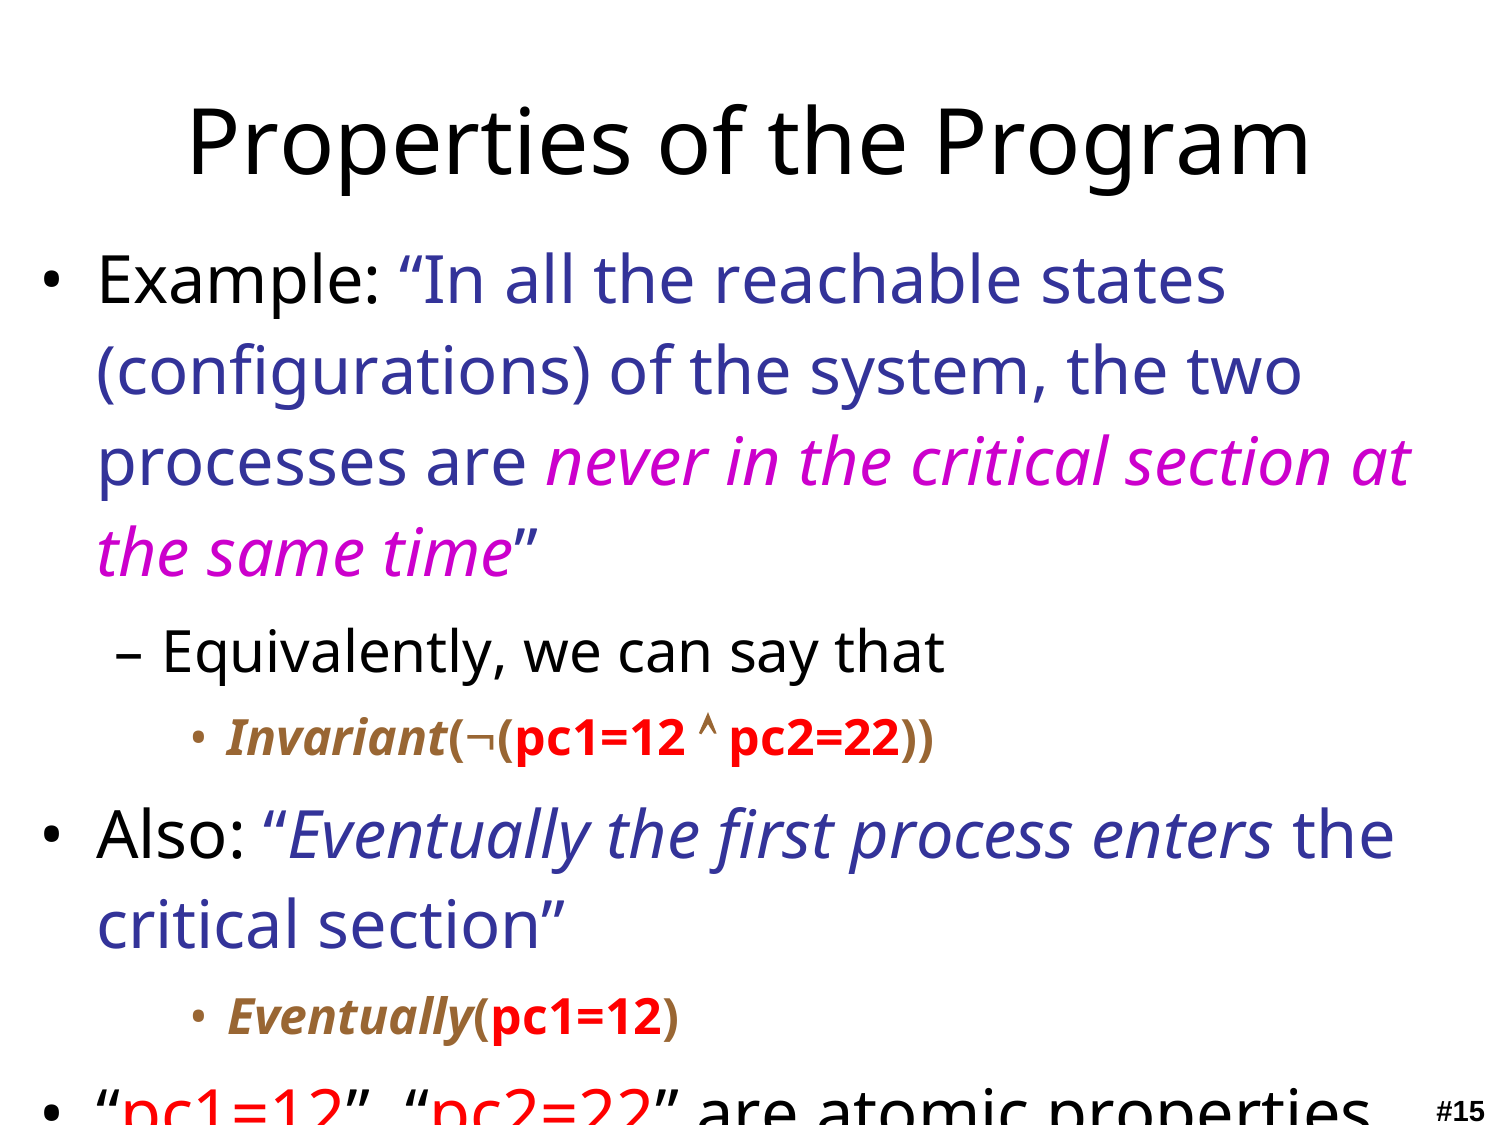

# Properties of the Program
Example: “In all the reachable states (configurations) of the system, the two processes are never in the critical section at the same time”
Equivalently, we can say that
Invariant((pc1=12  pc2=22))
Also: “Eventually the first process enters the critical section”
Eventually(pc1=12)
“pc1=12”, “pc2=22” are atomic properties
15